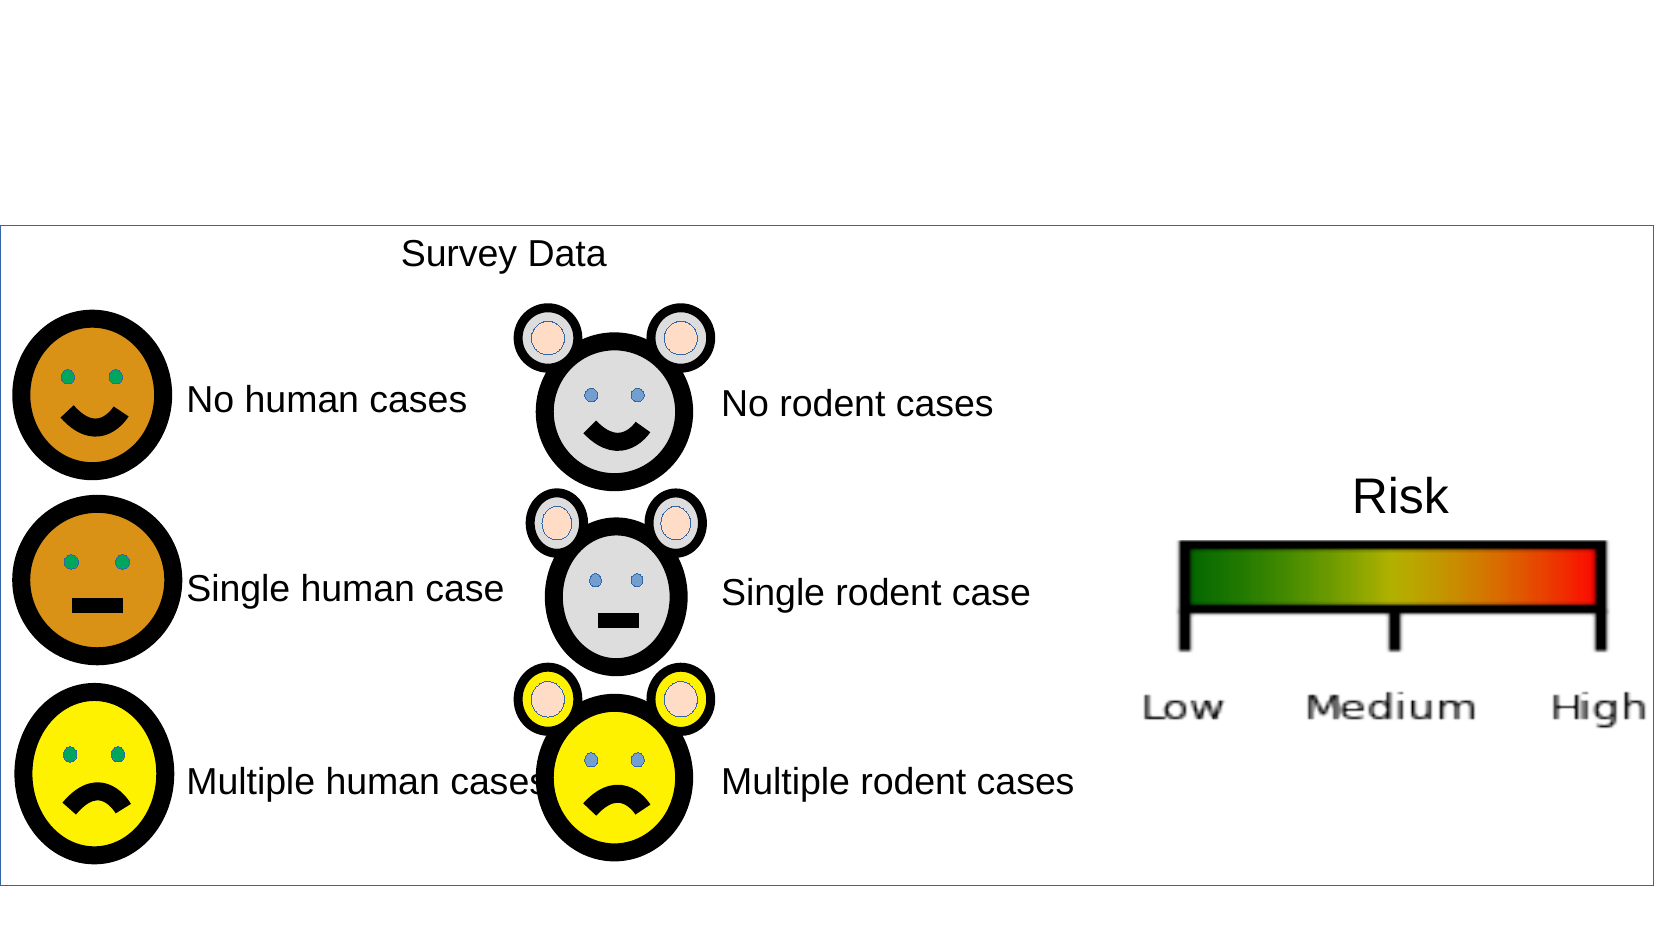

Survey Data
No human cases
No rodent cases
Risk
Single human case
Single rodent case
Multiple human cases
Multiple rodent cases